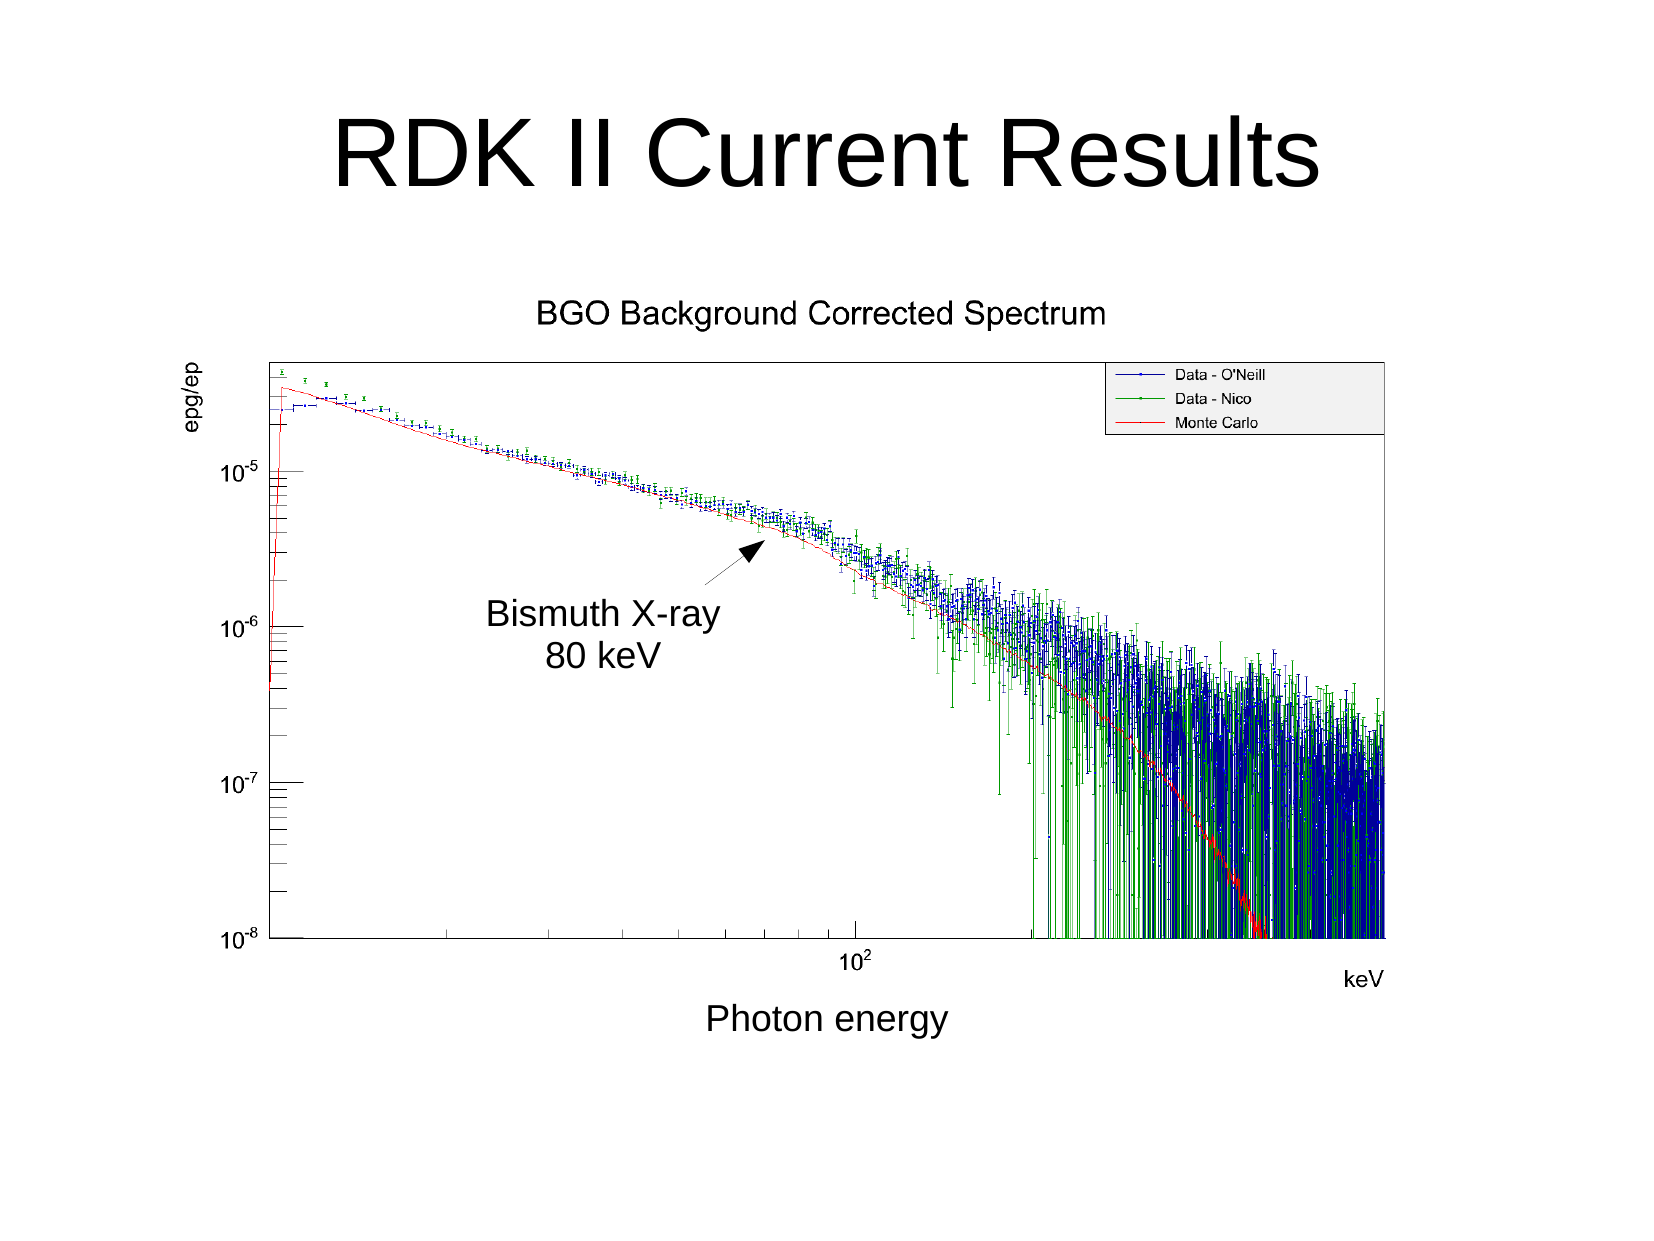

# RDK II Current Results
Bismuth X-ray
80 keV
Photon energy